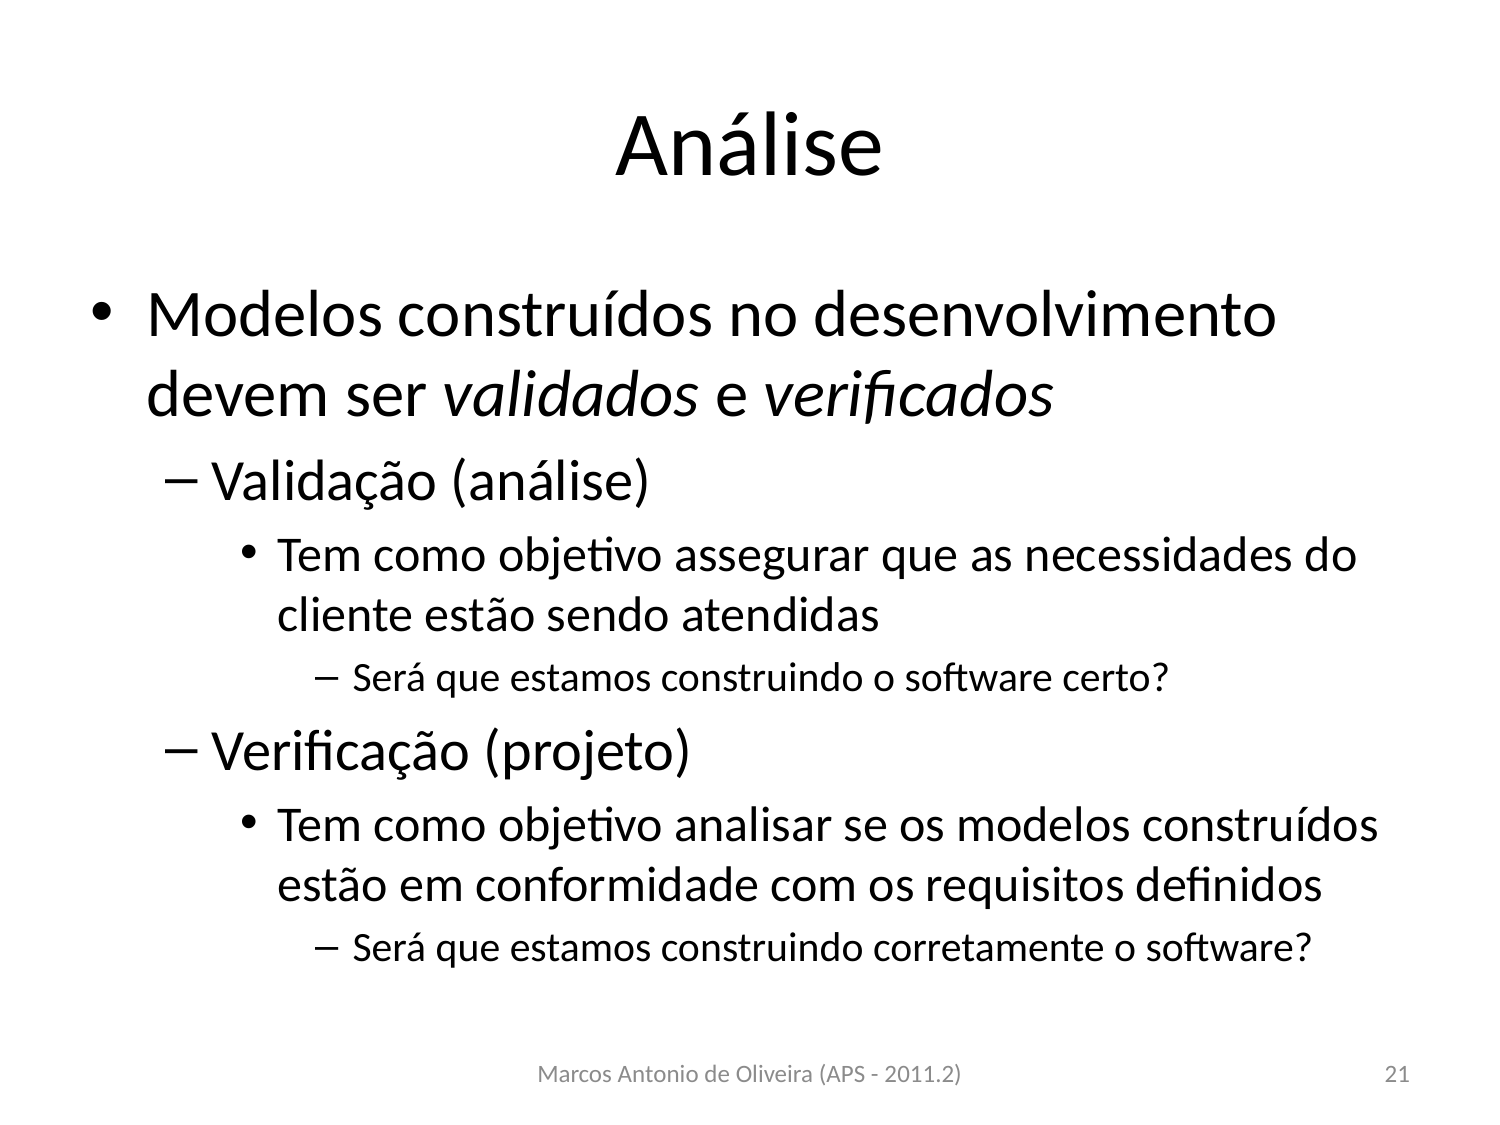

# Análise
Modelos construídos no desenvolvimento devem ser validados e verificados
Validação (análise)
Tem como objetivo assegurar que as necessidades do cliente estão sendo atendidas
Será que estamos construindo o software certo?
Verificação (projeto)
Tem como objetivo analisar se os modelos construídos estão em conformidade com os requisitos definidos
Será que estamos construindo corretamente o software?
Marcos Antonio de Oliveira (APS - 2011.2)